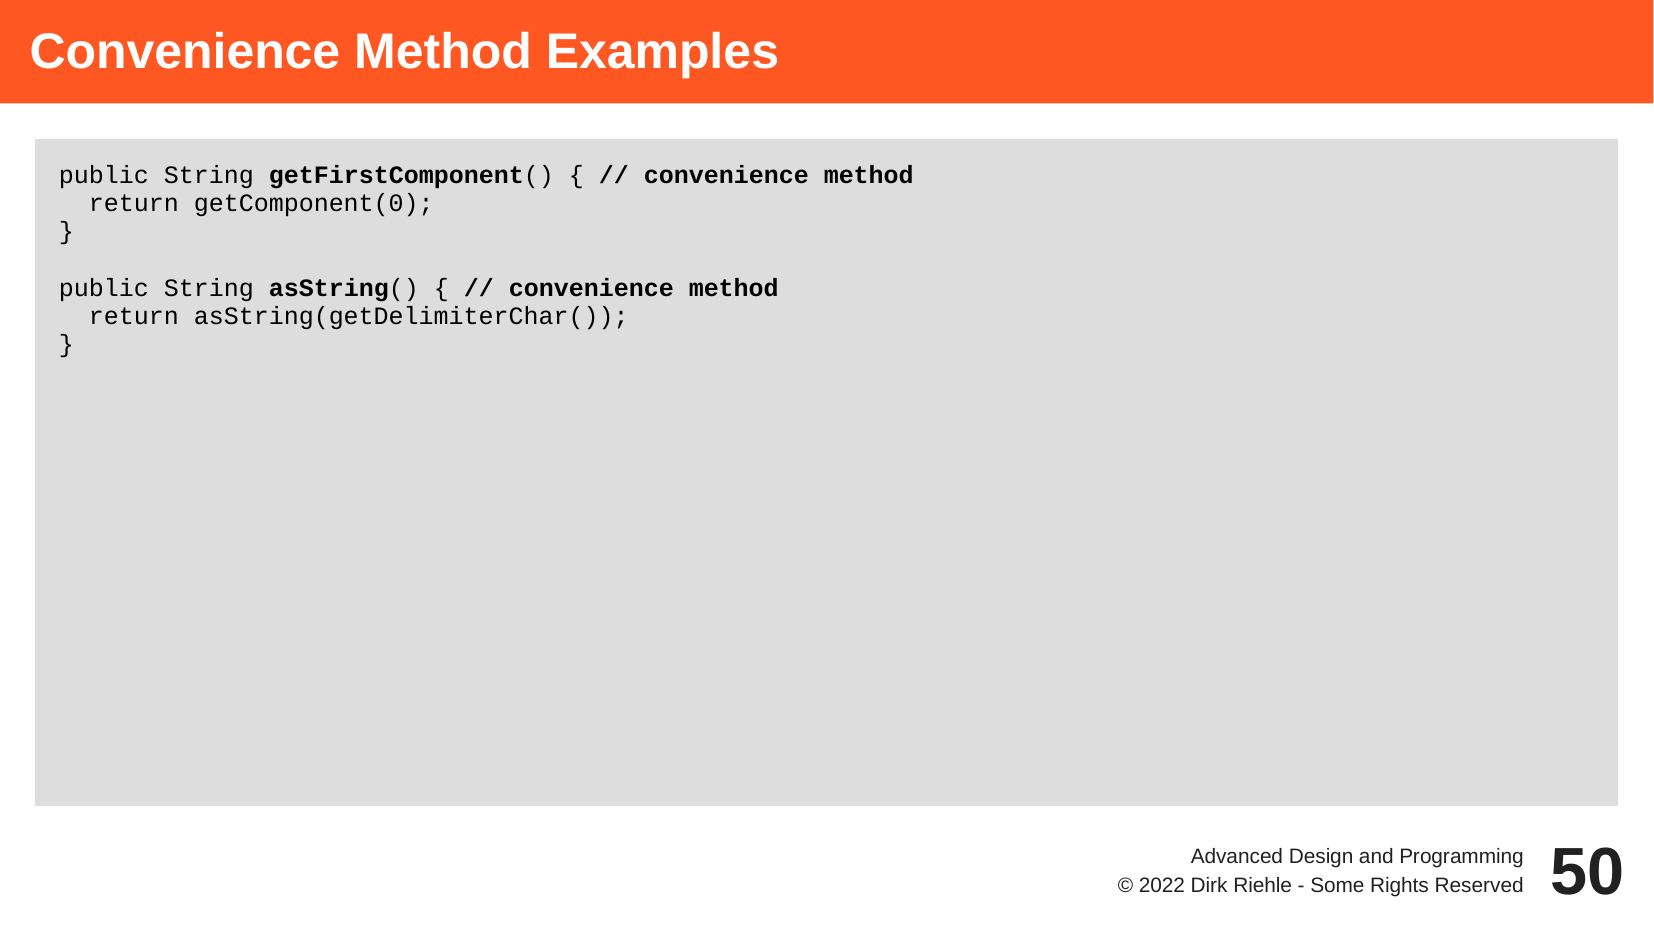

# Convenience Method Examples
public String getFirstComponent() { // convenience method
 return getComponent(0);
}
public String asString() { // convenience method
 return asString(getDelimiterChar());
}
Advanced Design and Programming
50
© 2022 Dirk Riehle - Some Rights Reserved